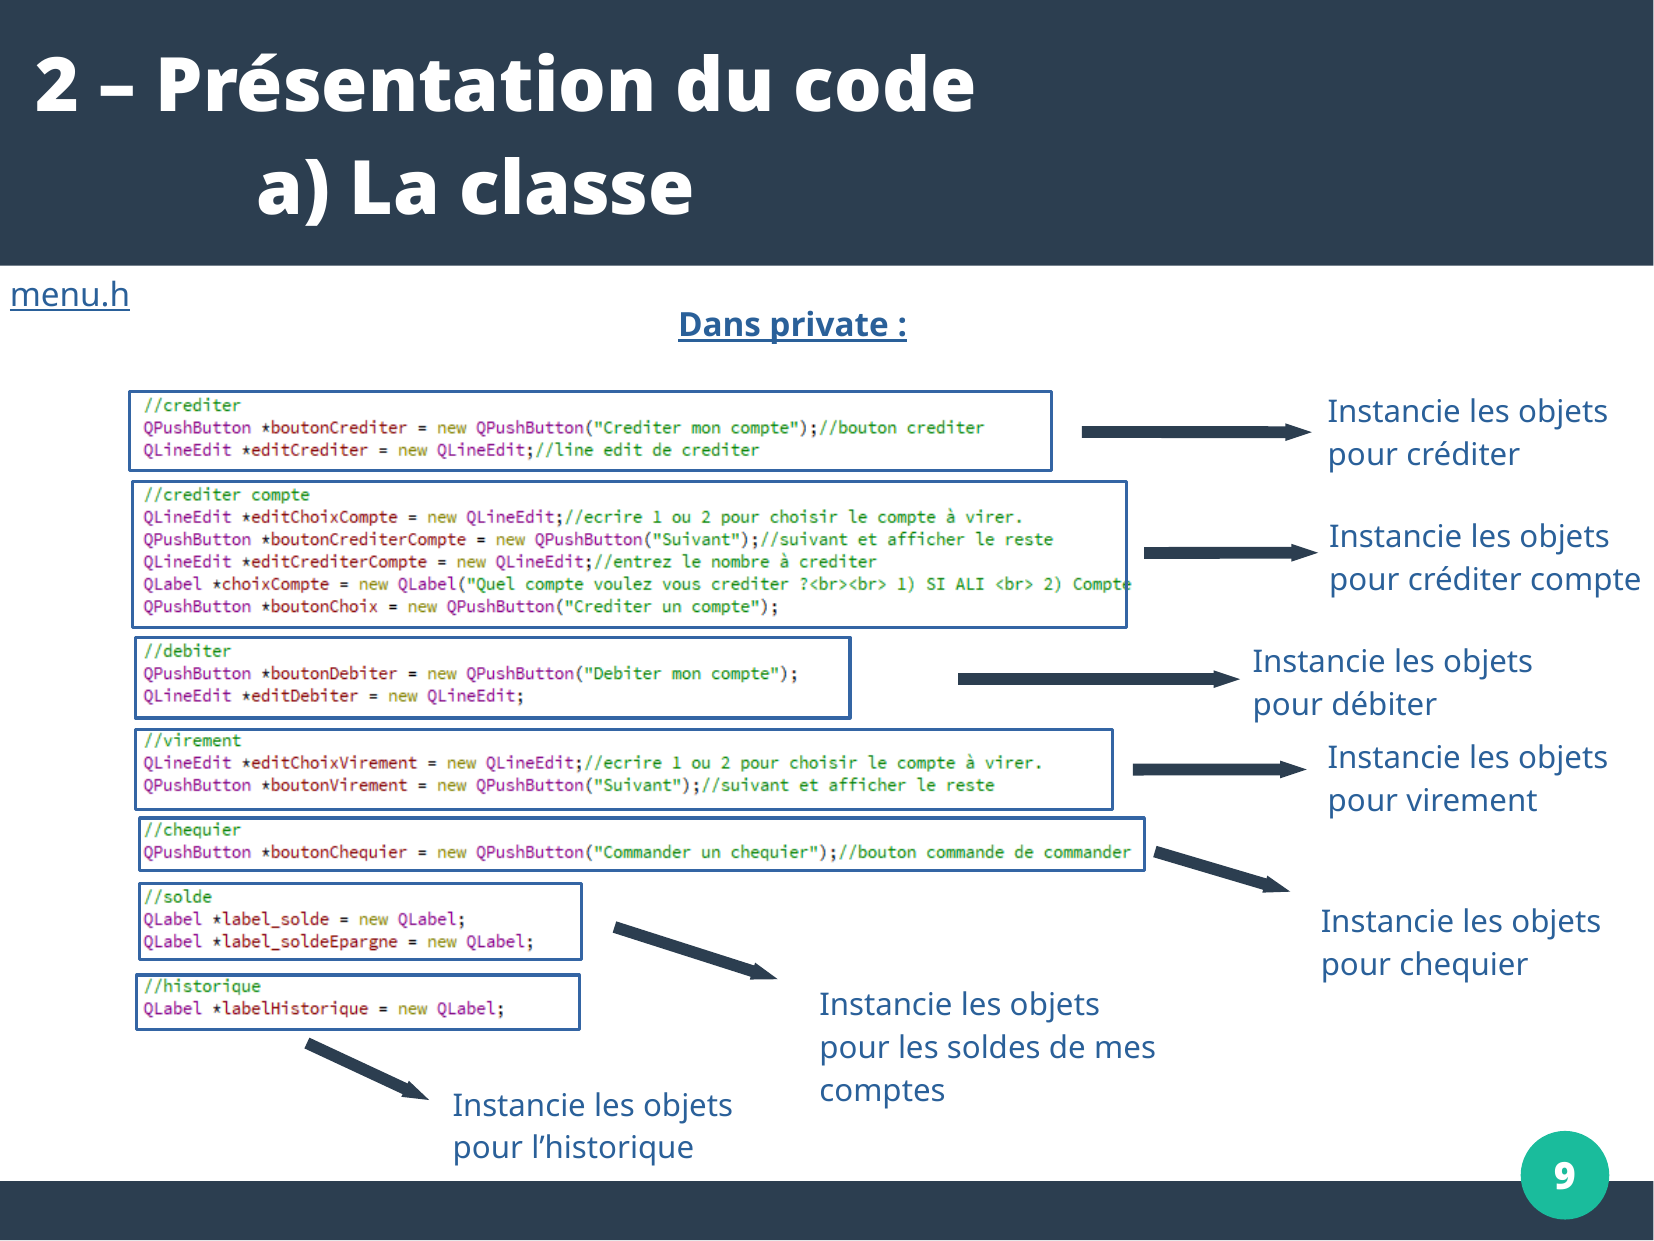

# 2 – Présentation du code a) La classe
menu.h
Dans private :
Instancie les objets
pour créditer
Instancie les objets
pour créditer compte
Instancie les objets
pour débiter
Instancie les objets
pour virement
Instancie les objets
pour chequier
Instancie les objets
pour les soldes de mes comptes
Instancie les objets
pour l’historique
9